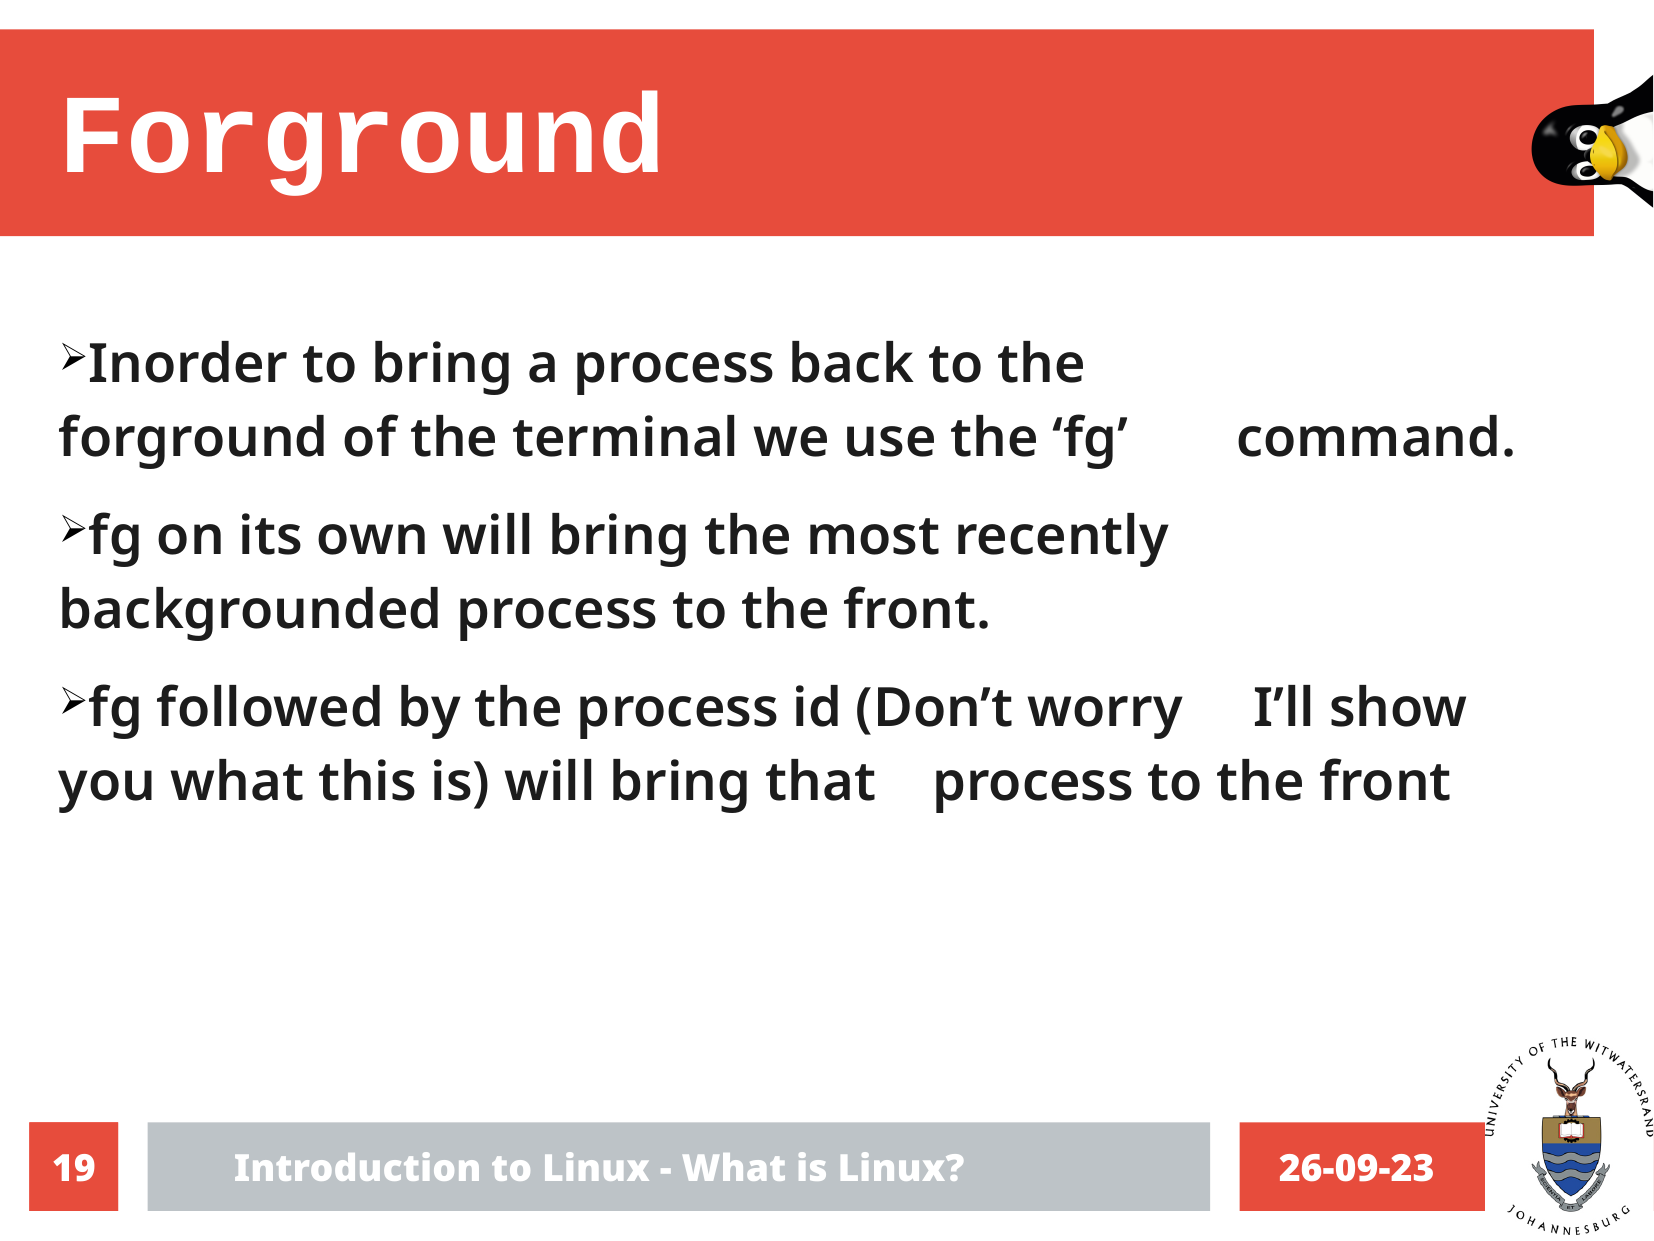

# Forground
Inorder to bring a process back to the 			 forground of the terminal we use the ‘fg’ 	 command.
fg on its own will bring the most recently backgrounded process to the front.
fg followed by the process id (Don’t worry I’ll show you what this is) will bring that process to the front
19
 Introduction to Linux - What is Linux?